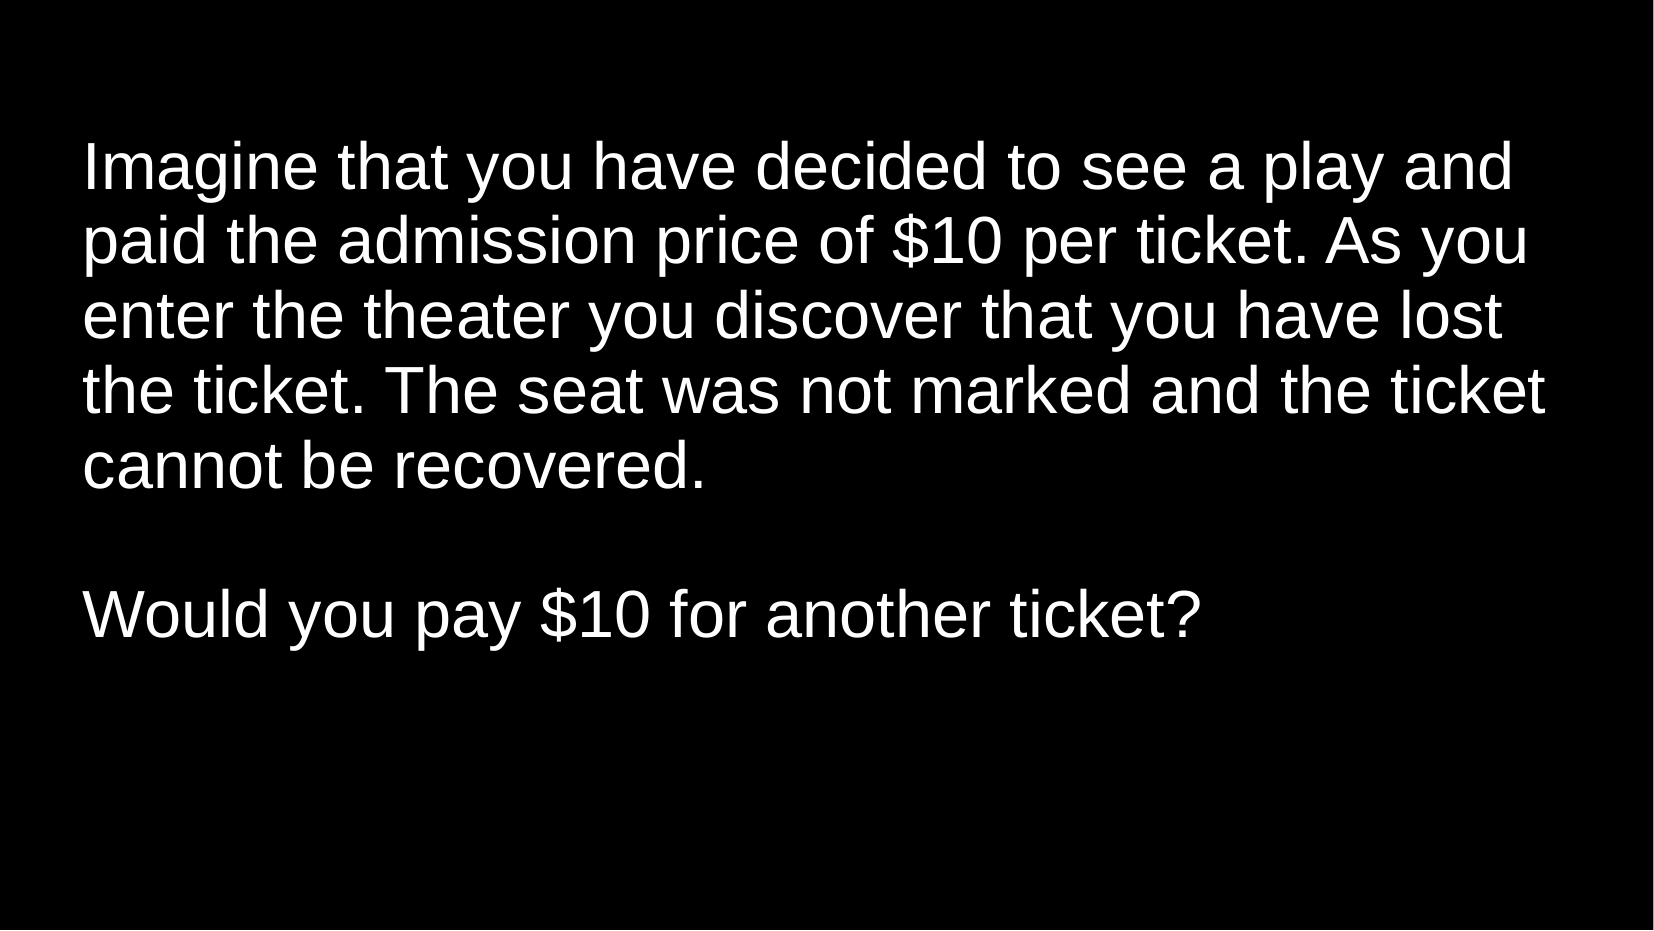

# Imagine that you have decided to see a play and paid the admission price of $10 per ticket. As you enter the theater you discover that you have lost the ticket. The seat was not marked and the ticket
cannot be recovered.
Would you pay $10 for another ticket?